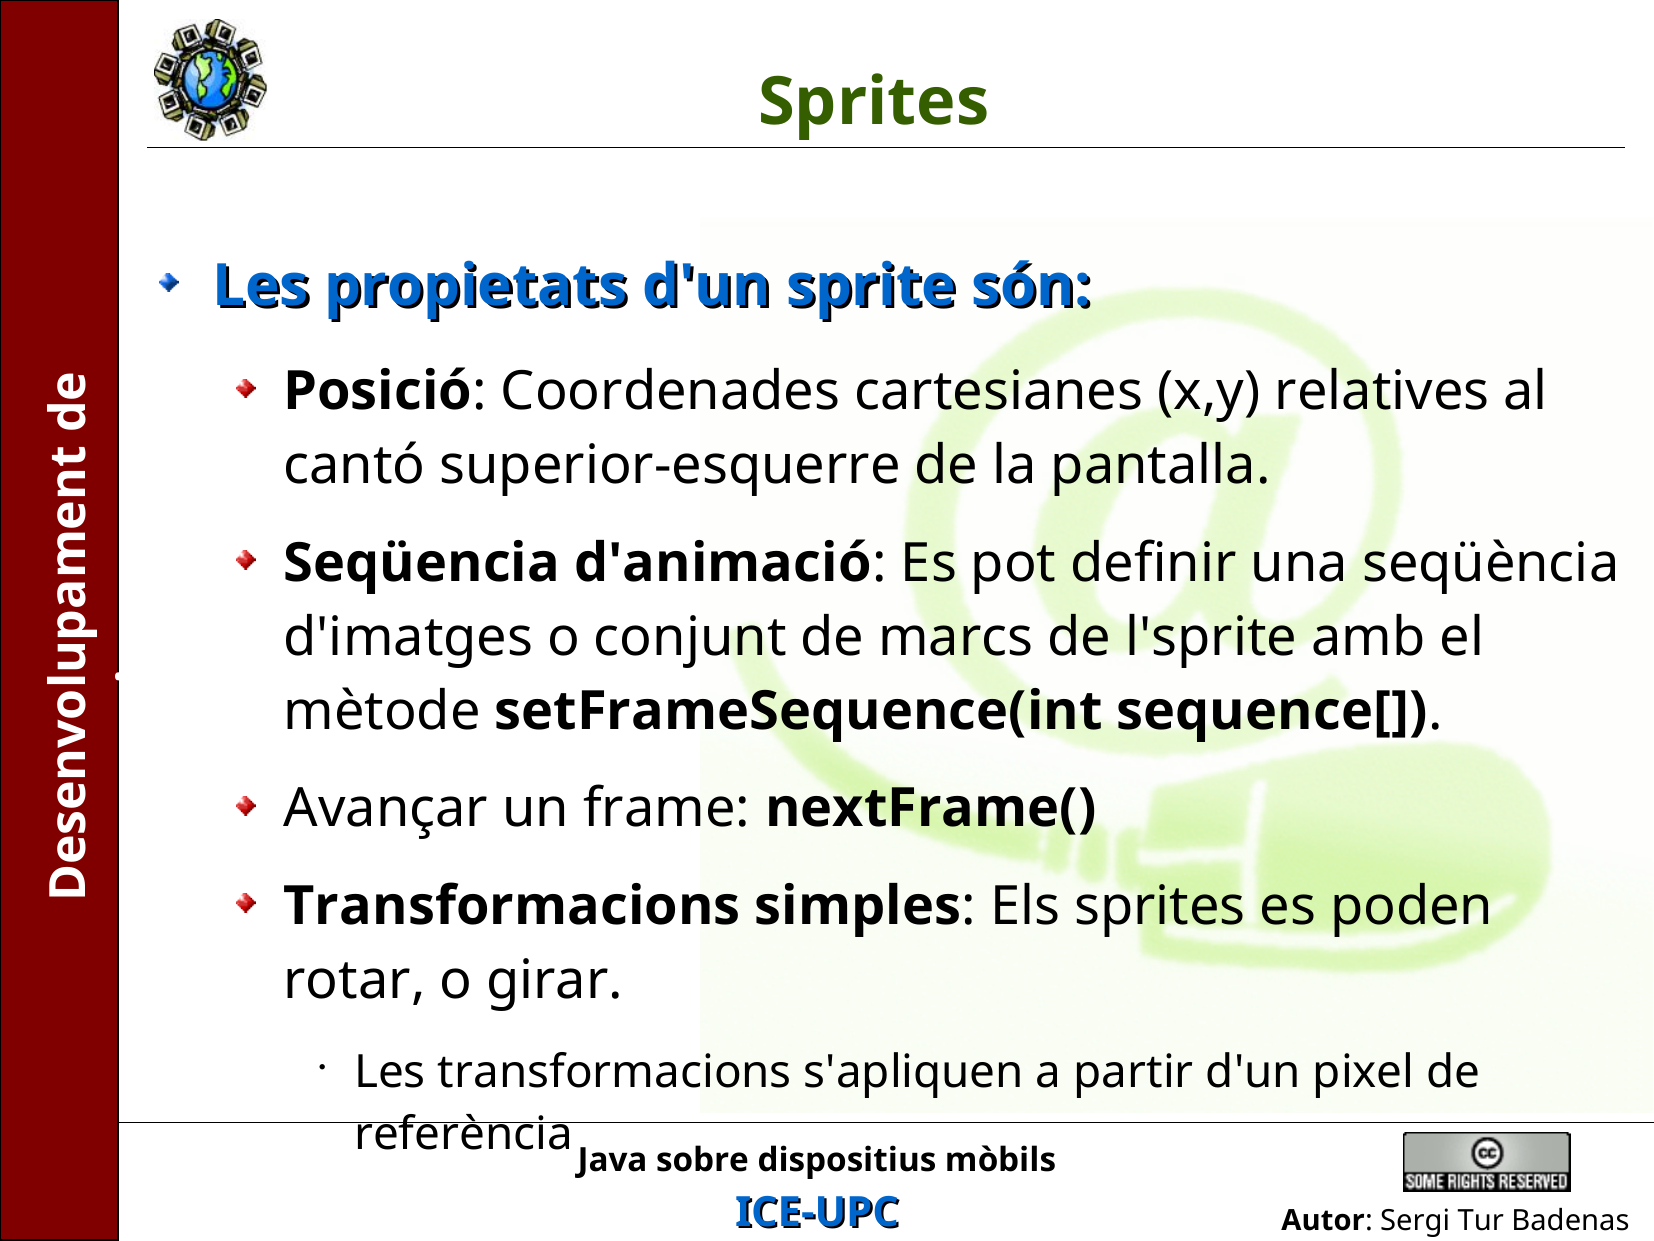

# Sprites
Les propietats d'un sprite són:
Posició: Coordenades cartesianes (x,y) relatives al cantó superior-esquerre de la pantalla.
Seqüencia d'animació: Es pot definir una seqüència d'imatges o conjunt de marcs de l'sprite amb el mètode setFrameSequence(int sequence[]).
Avançar un frame: nextFrame()
Transformacions simples: Els sprites es poden rotar, o girar.
Les transformacions s'apliquen a partir d'un pixel de referència